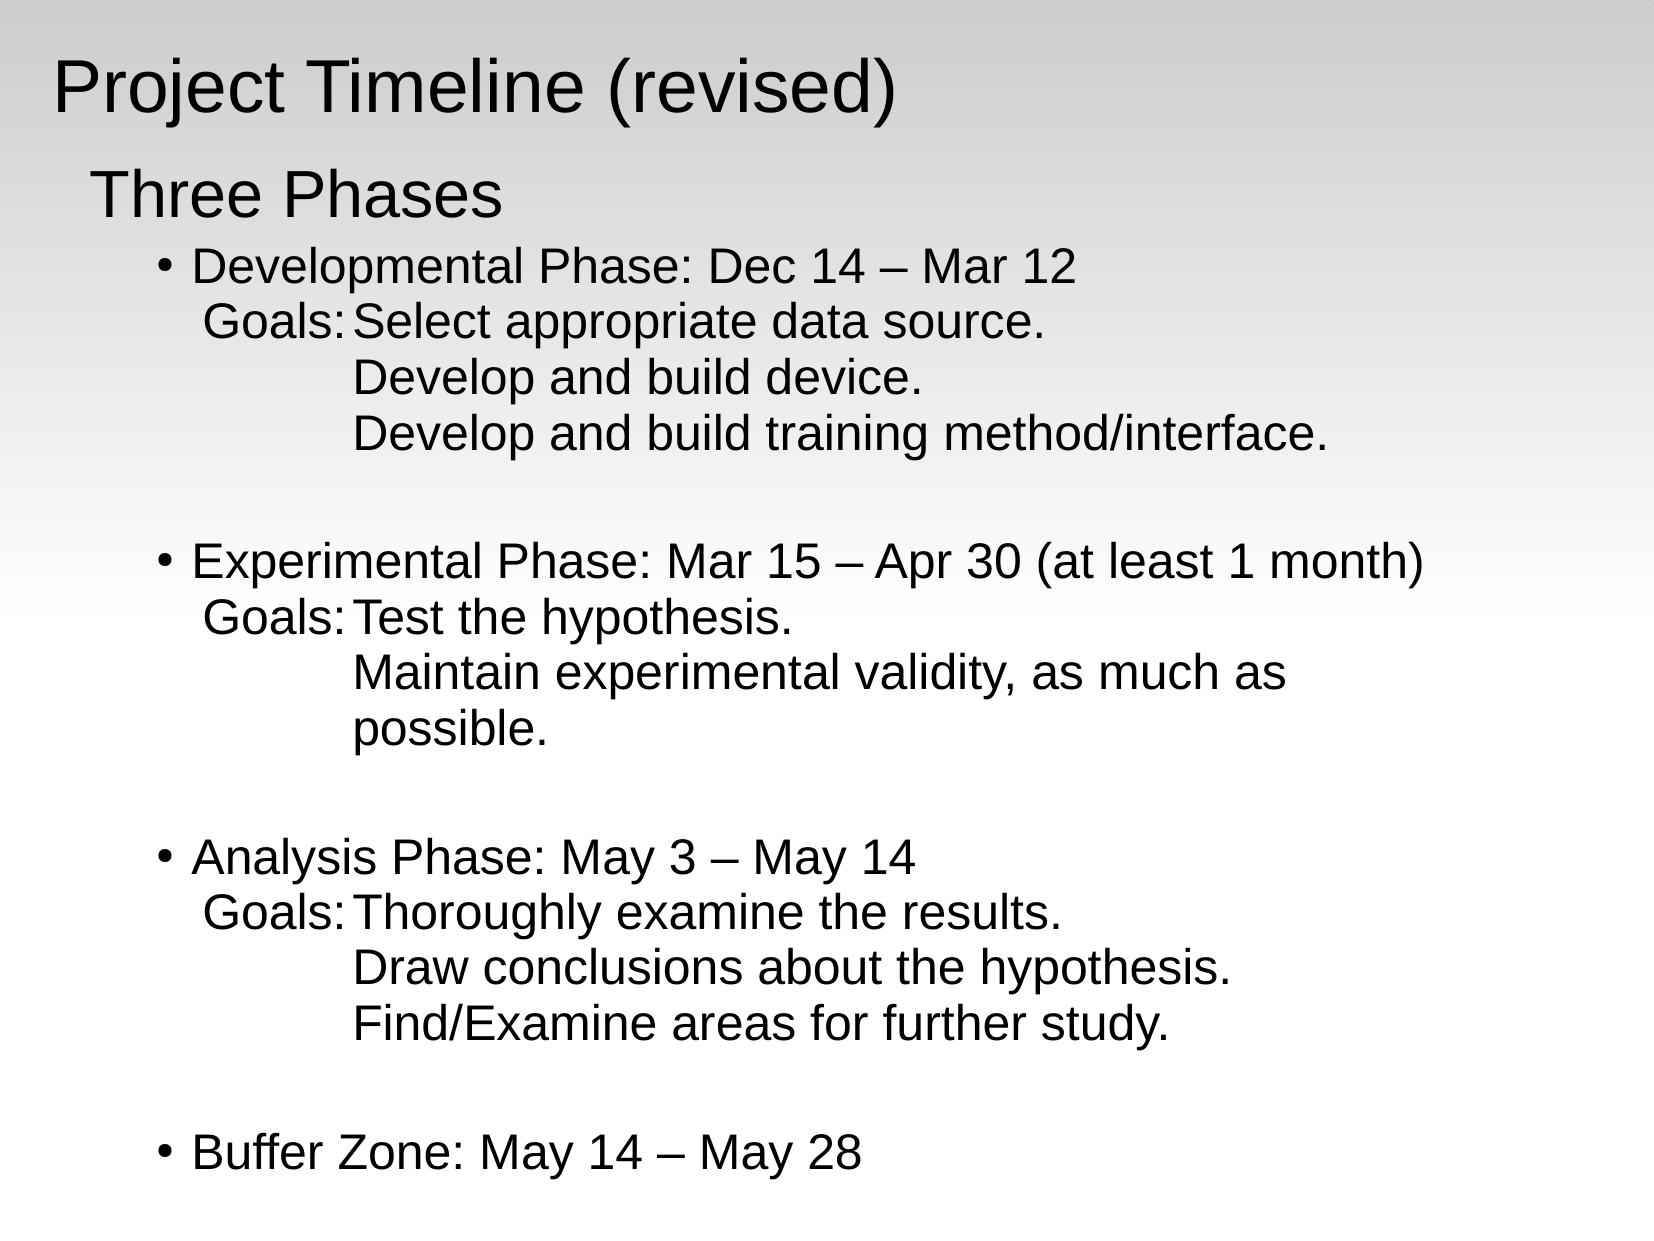

Project Timeline (revised)
Three Phases
Developmental Phase: Dec 14 – Mar 12
Goals:	Select appropriate data source.
		Develop and build device.
		Develop and build training method/interface.
Experimental Phase: Mar 15 – Apr 30 (at least 1 month)
Goals:	Test the hypothesis.
		Maintain experimental validity, as much as 				possible.
Analysis Phase: May 3 – May 14
Goals:	Thoroughly examine the results.
		Draw conclusions about the hypothesis.
		Find/Examine areas for further study.
Buffer Zone: May 14 – May 28